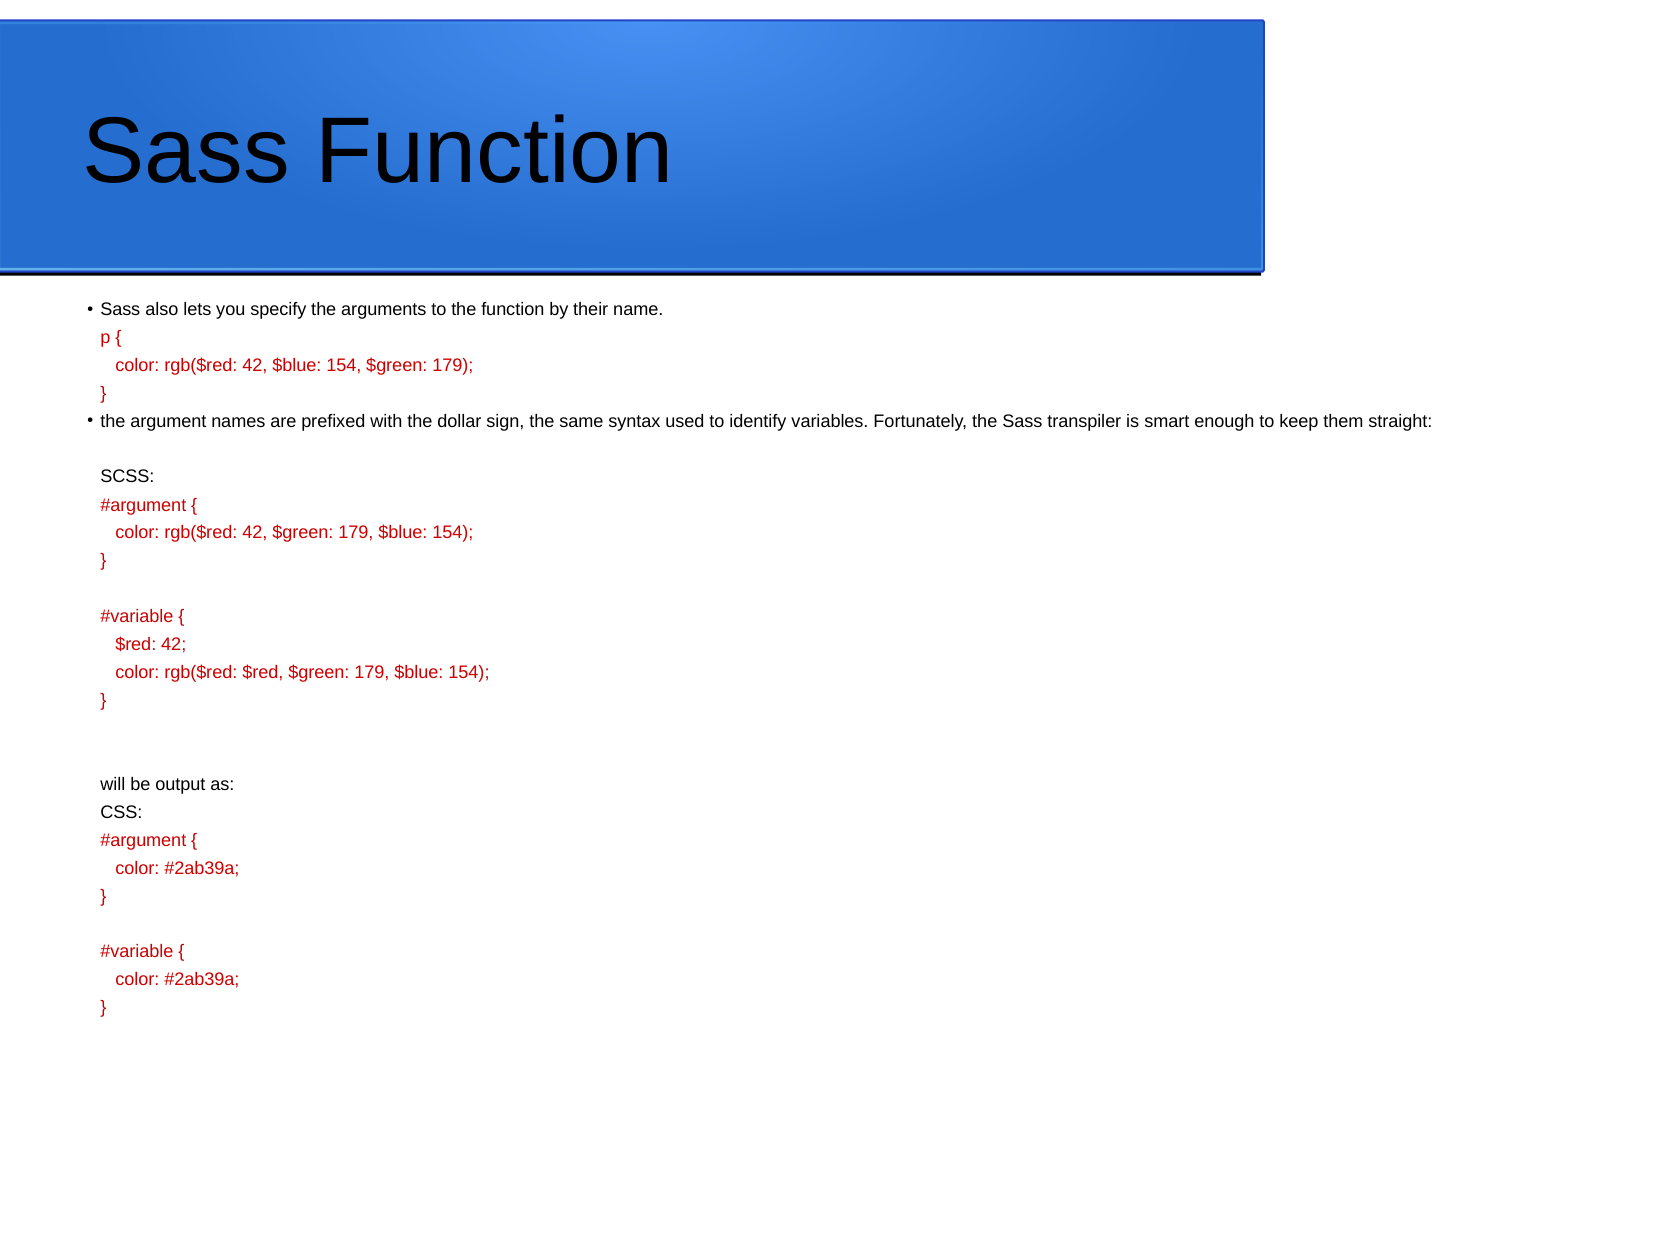

# Sass Function
Sass also lets you specify the arguments to the function by their name.
p {
 color: rgb($red: 42, $blue: 154, $green: 179);
}
the argument names are prefixed with the dollar sign, the same syntax used to identify variables. Fortunately, the Sass transpiler is smart enough to keep them straight:
SCSS:
#argument {
 color: rgb($red: 42, $green: 179, $blue: 154);
}
#variable {
 $red: 42;
 color: rgb($red: $red, $green: 179, $blue: 154);
}
will be output as:
CSS:
#argument {
 color: #2ab39a;
}
#variable {
 color: #2ab39a;
}